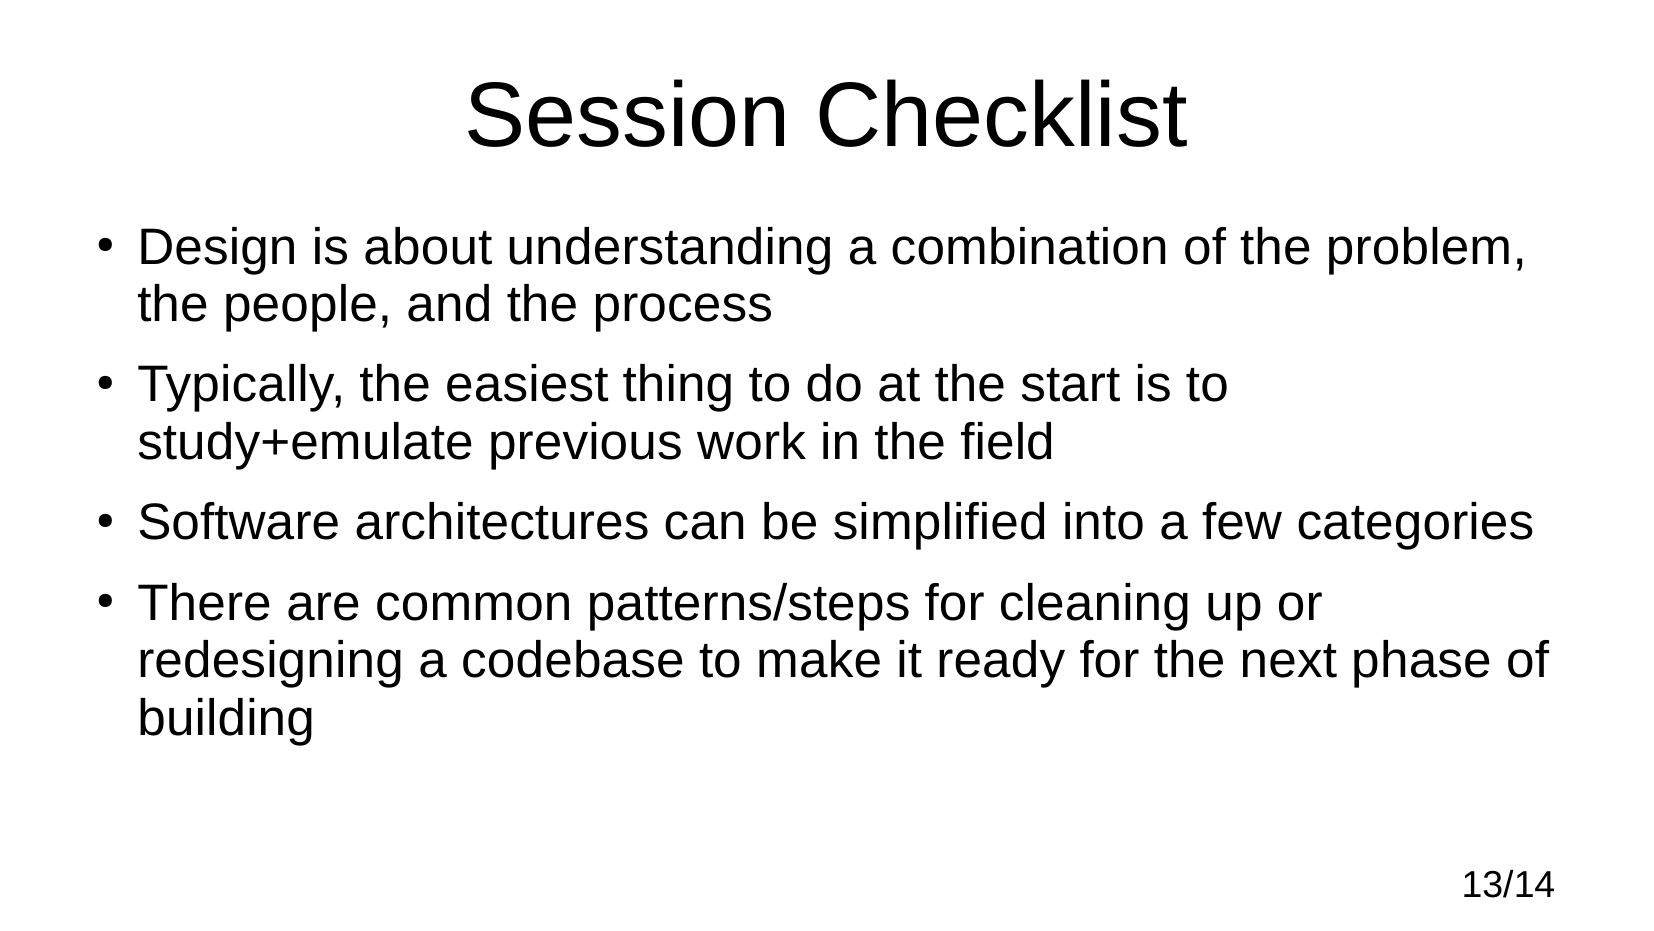

# Session Checklist
Design is about understanding a combination of the problem, the people, and the process
Typically, the easiest thing to do at the start is to study+emulate previous work in the field
Software architectures can be simplified into a few categories
There are common patterns/steps for cleaning up or redesigning a codebase to make it ready for the next phase of building